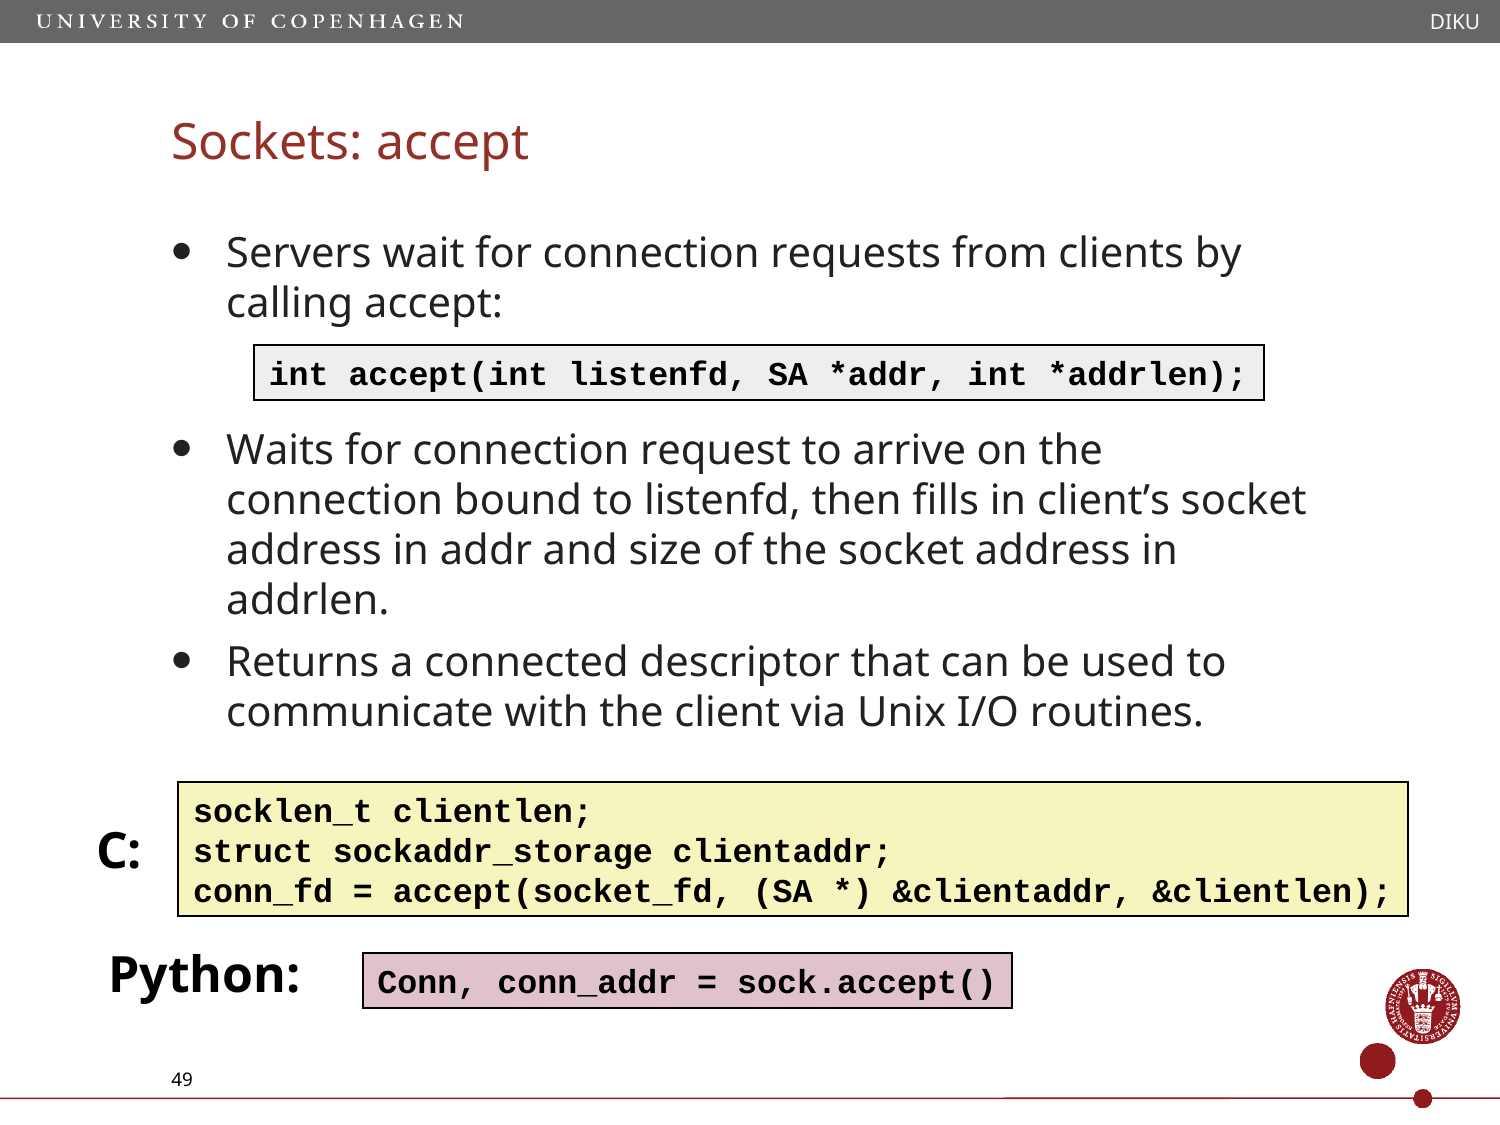

DIKU
Sockets: accept
Servers wait for connection requests from clients by calling accept:
Waits for connection request to arrive on the connection bound to listenfd, then fills in client’s socket address in addr and size of the socket address in addrlen.
Returns a connected descriptor that can be used to communicate with the client via Unix I/O routines.
int accept(int listenfd, SA *addr, int *addrlen);
socklen_t clientlen;
struct sockaddr_storage clientaddr;
conn_fd = accept(socket_fd, (SA *) &clientaddr, &clientlen);
C:
Python:
Conn, conn_addr = sock.accept()